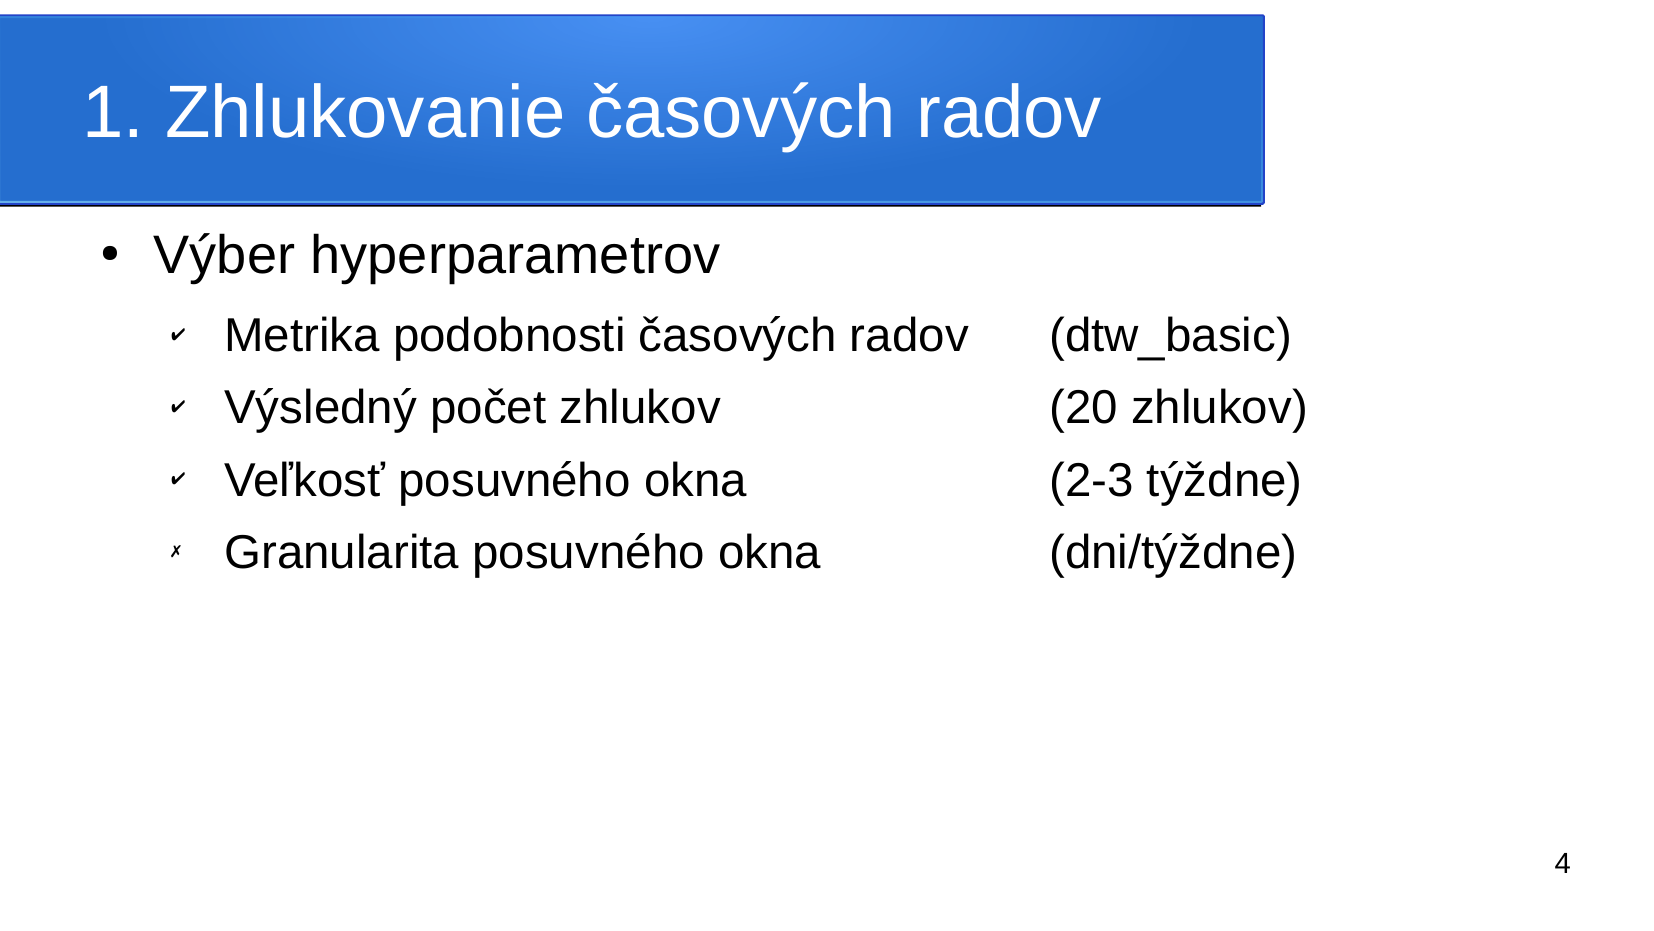

# 1. Zhlukovanie časových radov
Výber hyperparametrov
Metrika podobnosti časových radov		(dtw_basic)
Výsledný počet zhlukov 					(20 zhlukov)
Veľkosť posuvného okna 				(2-3 týždne)
Granularita posuvného okna				(dni/týždne)
4